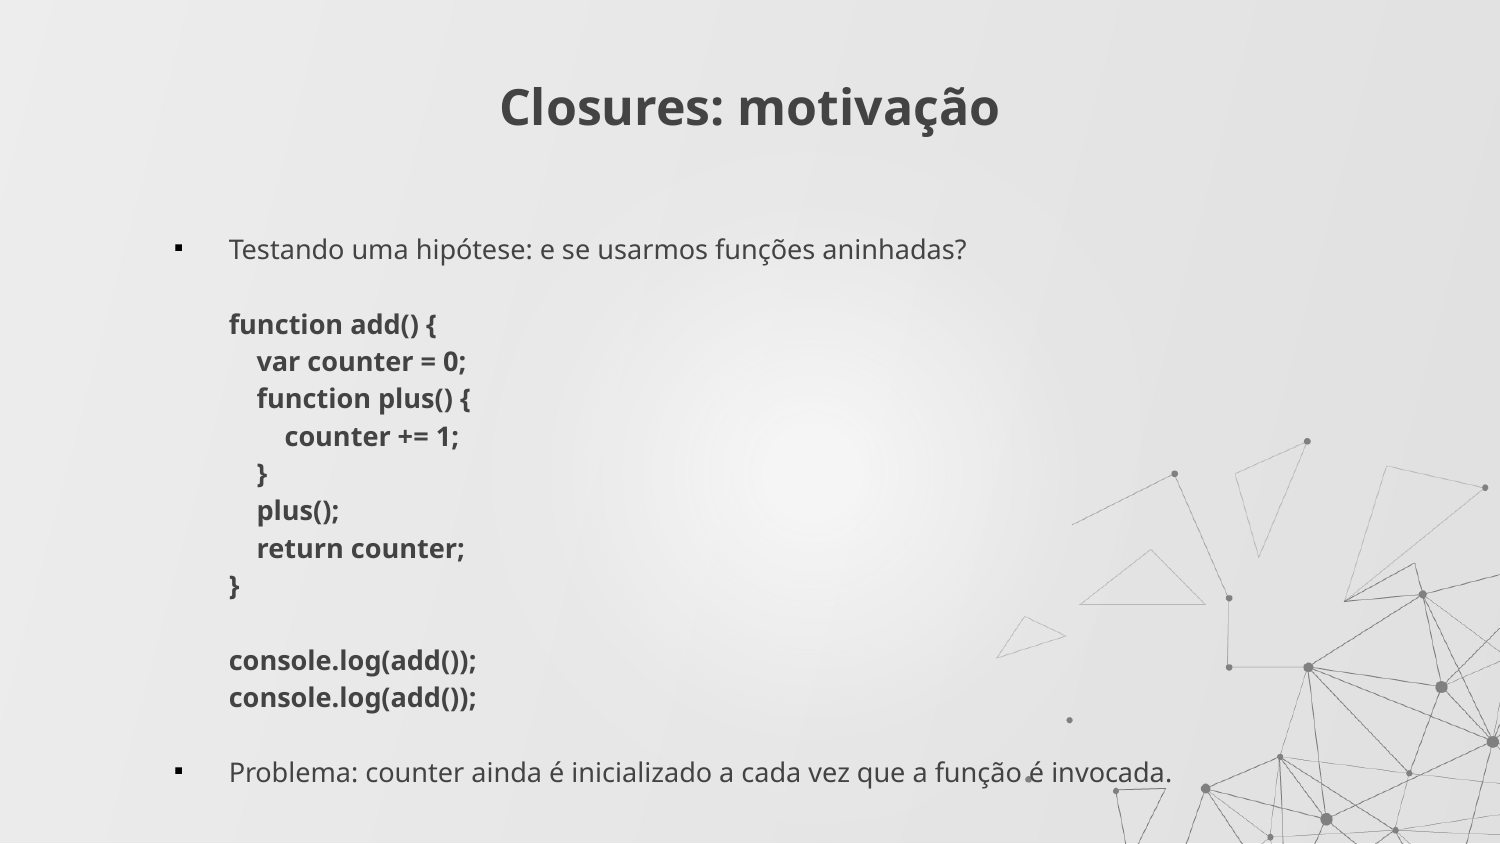

Closures: motivação
# Testando uma hipótese: e se usarmos funções aninhadas?
function add() {
 var counter = 0;
 function plus() {
 counter += 1;
 }
 plus();
 return counter;
}
console.log(add());
console.log(add());
Problema: counter ainda é inicializado a cada vez que a função é invocada.